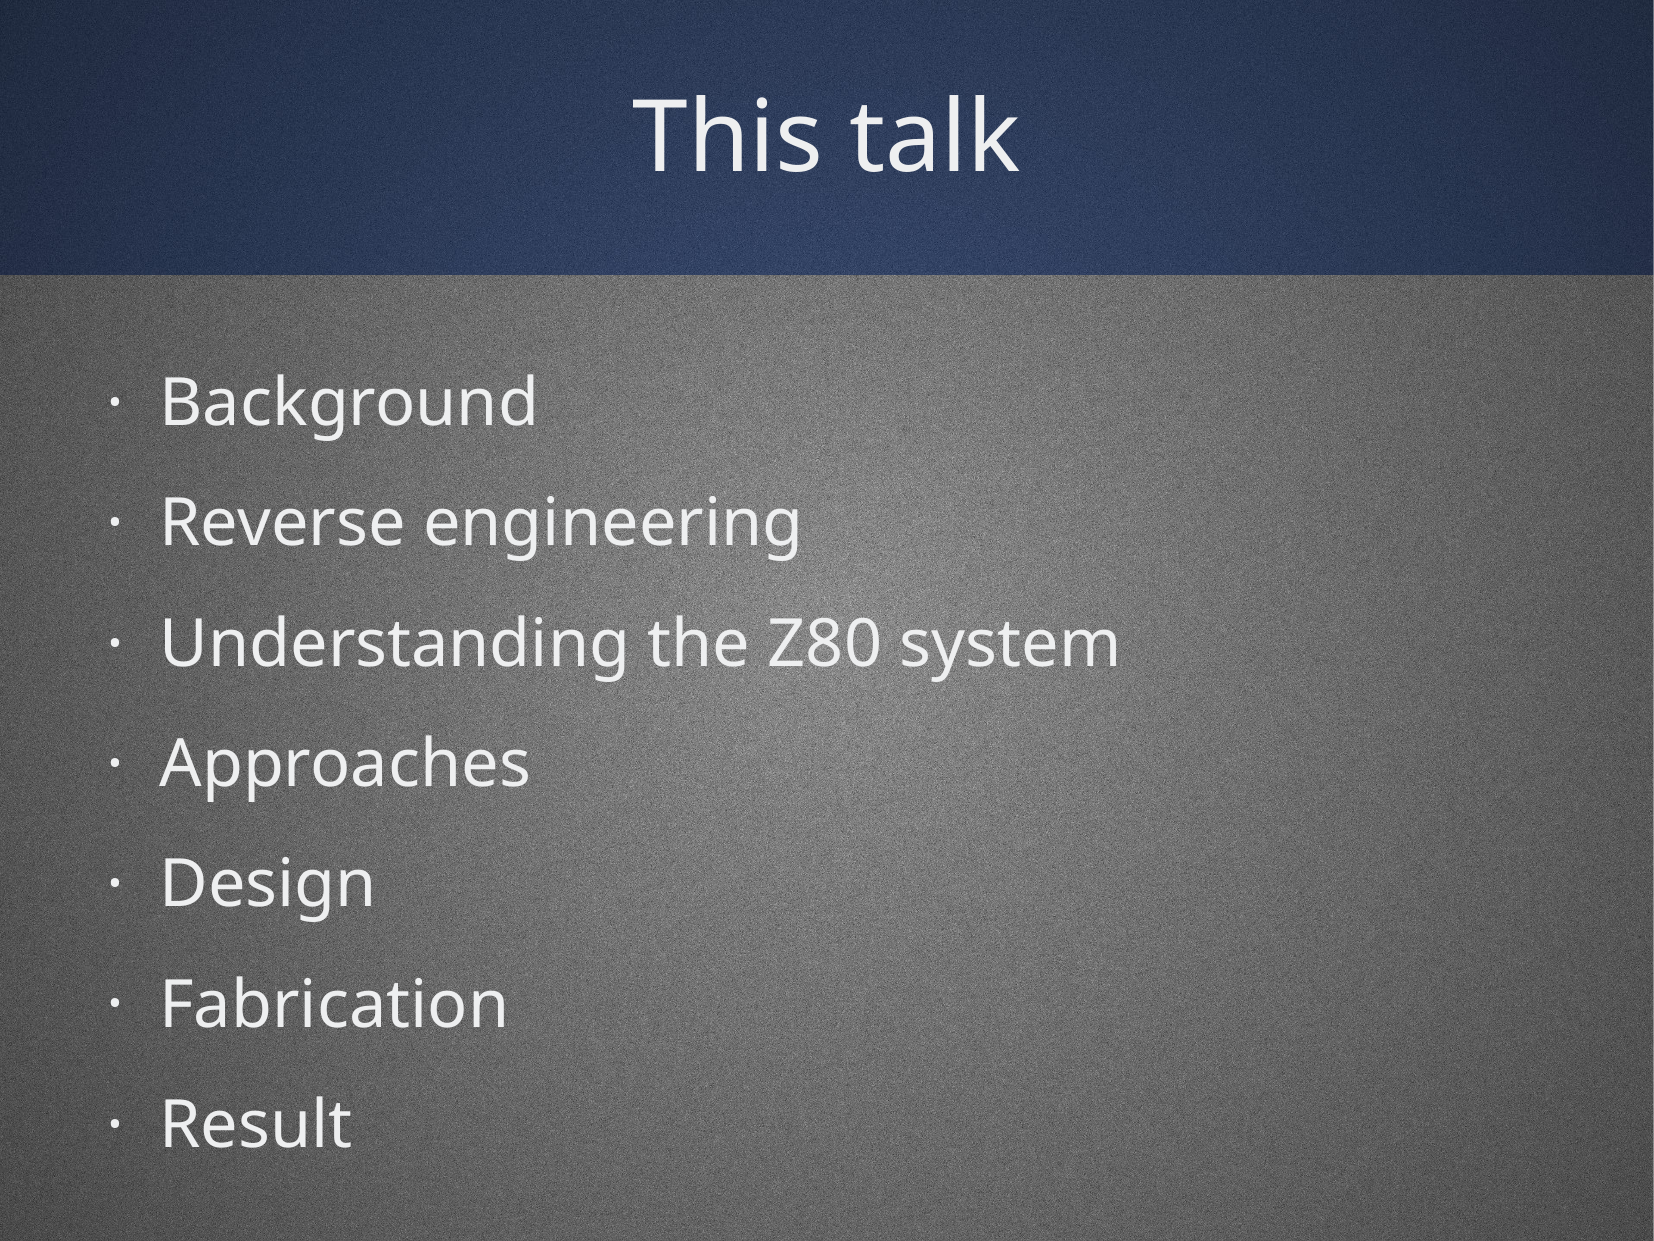

# This talk
Background
Reverse engineering
Understanding the Z80 system
Approaches
Design
Fabrication
Result